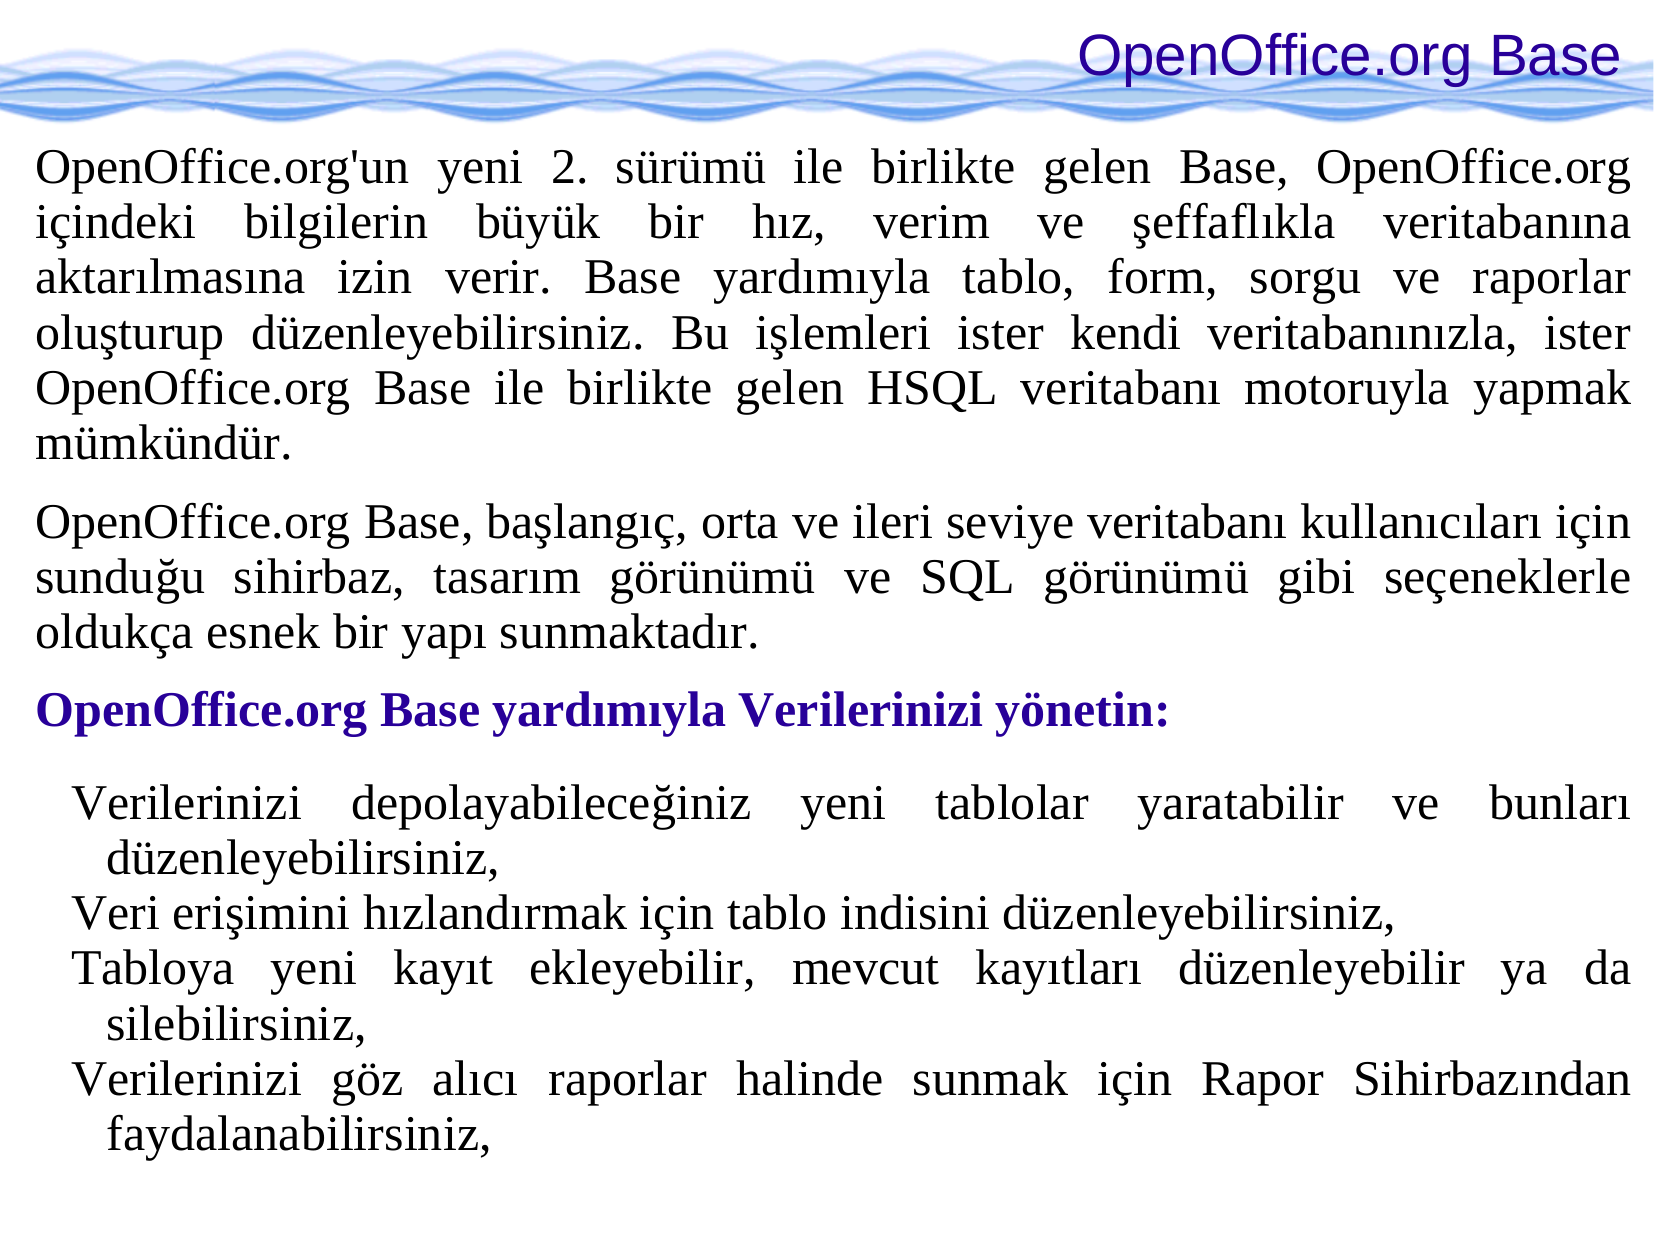

OpenOffice.org Base
OpenOffice.org'un yeni 2. sürümü ile birlikte gelen Base, OpenOffice.org içindeki bilgilerin büyük bir hız, verim ve şeffaflıkla veritabanına aktarılmasına izin verir. Base yardımıyla tablo, form, sorgu ve raporlar oluşturup düzenleyebilirsiniz. Bu işlemleri ister kendi veritabanınızla, ister OpenOffice.org Base ile birlikte gelen HSQL veritabanı motoruyla yapmak mümkündür.
OpenOffice.org Base, başlangıç, orta ve ileri seviye veritabanı kullanıcıları için sunduğu sihirbaz, tasarım görünümü ve SQL görünümü gibi seçeneklerle oldukça esnek bir yapı sunmaktadır.
OpenOffice.org Base yardımıyla Verilerinizi yönetin:
Verilerinizi depolayabileceğiniz yeni tablolar yaratabilir ve bunları düzenleyebilirsiniz,
Veri erişimini hızlandırmak için tablo indisini düzenleyebilirsiniz,
Tabloya yeni kayıt ekleyebilir, mevcut kayıtları düzenleyebilir ya da silebilirsiniz,
Verilerinizi göz alıcı raporlar halinde sunmak için Rapor Sihirbazından faydalanabilirsiniz,